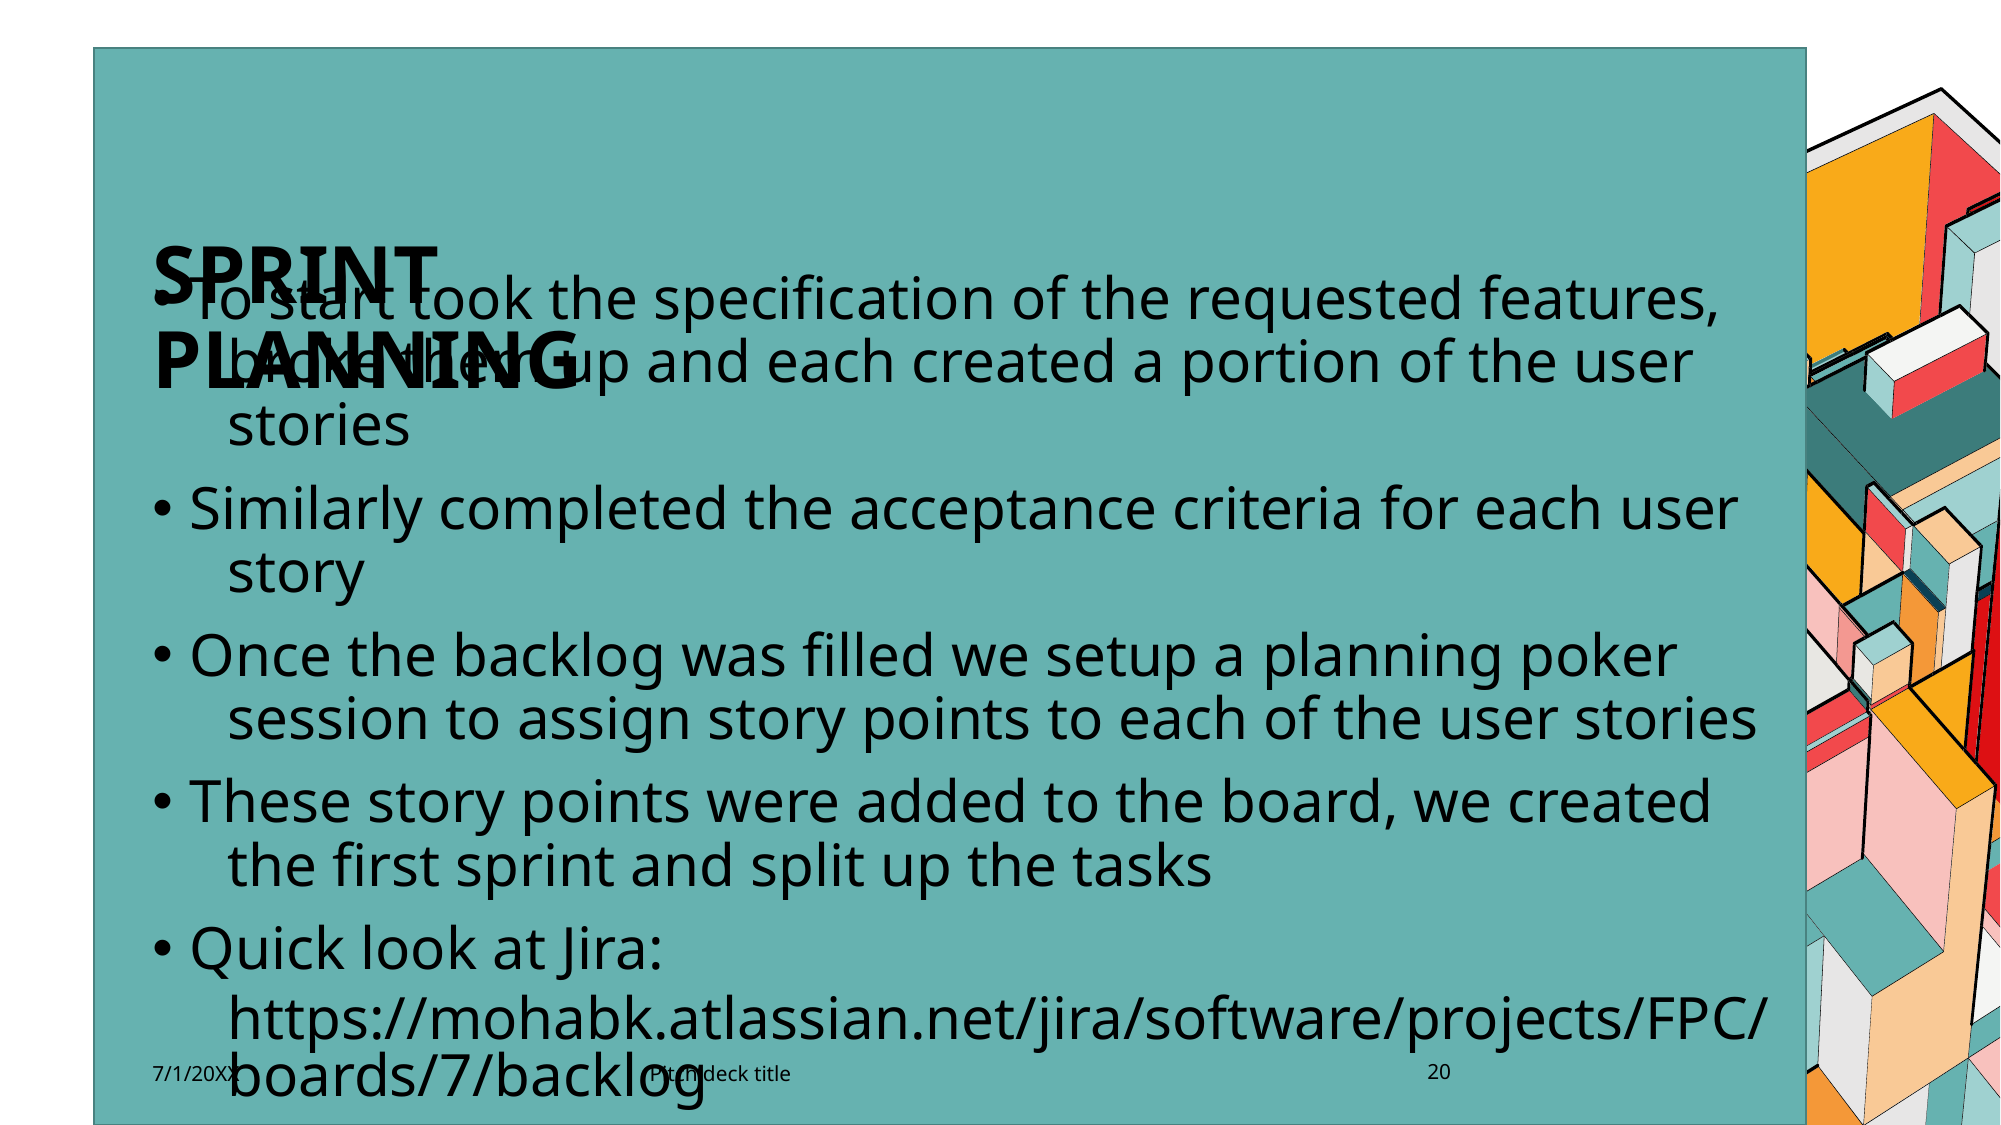

# Sprint Planning
To start took the specification of the requested features, broke them up and each created a portion of the user stories
Similarly completed the acceptance criteria for each user story
Once the backlog was filled we setup a planning poker session to assign story points to each of the user stories
These story points were added to the board, we created the first sprint and split up the tasks
Quick look at Jira: https://mohabk.atlassian.net/jira/software/projects/FPC/boards/7/backlog
7/1/20XX
Pitch deck title